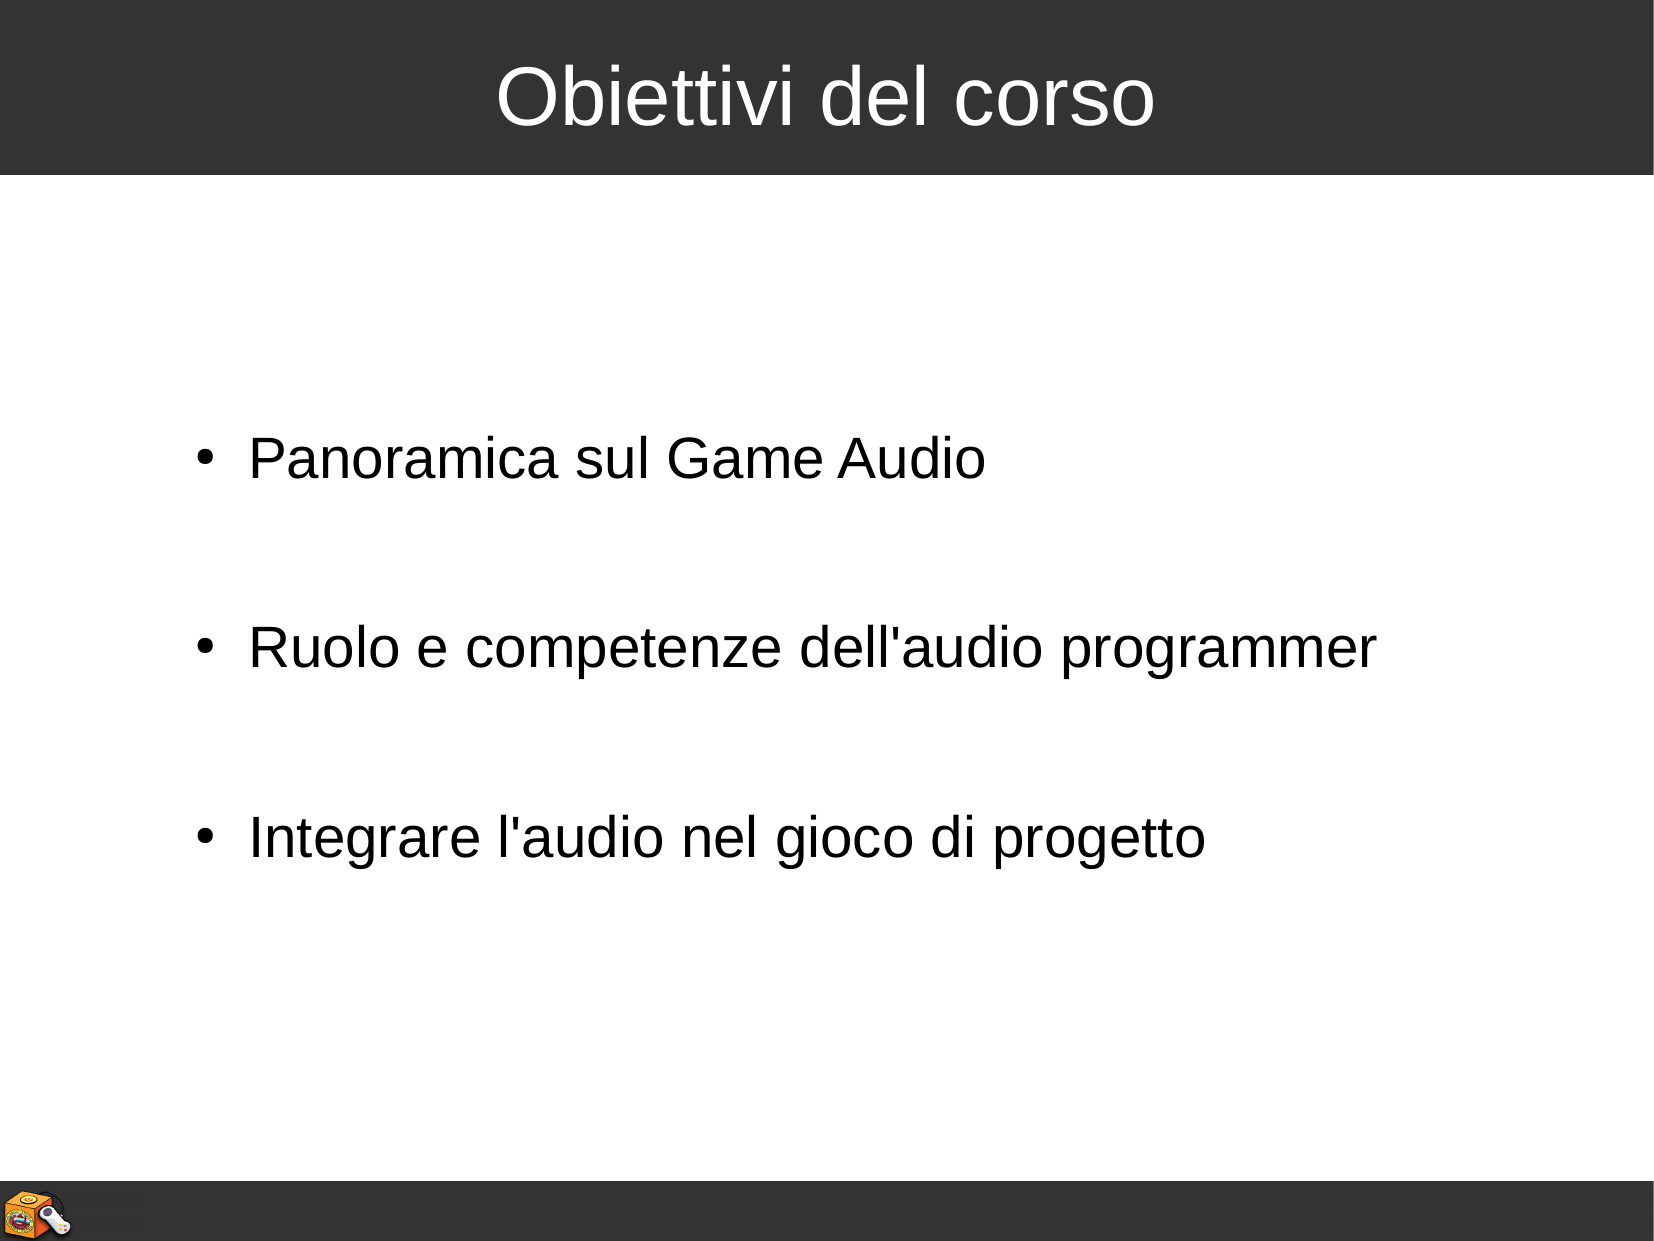

Obiettivi del corso
# Panoramica sul Game Audio
Ruolo e competenze dell'audio programmer
Integrare l'audio nel gioco di progetto